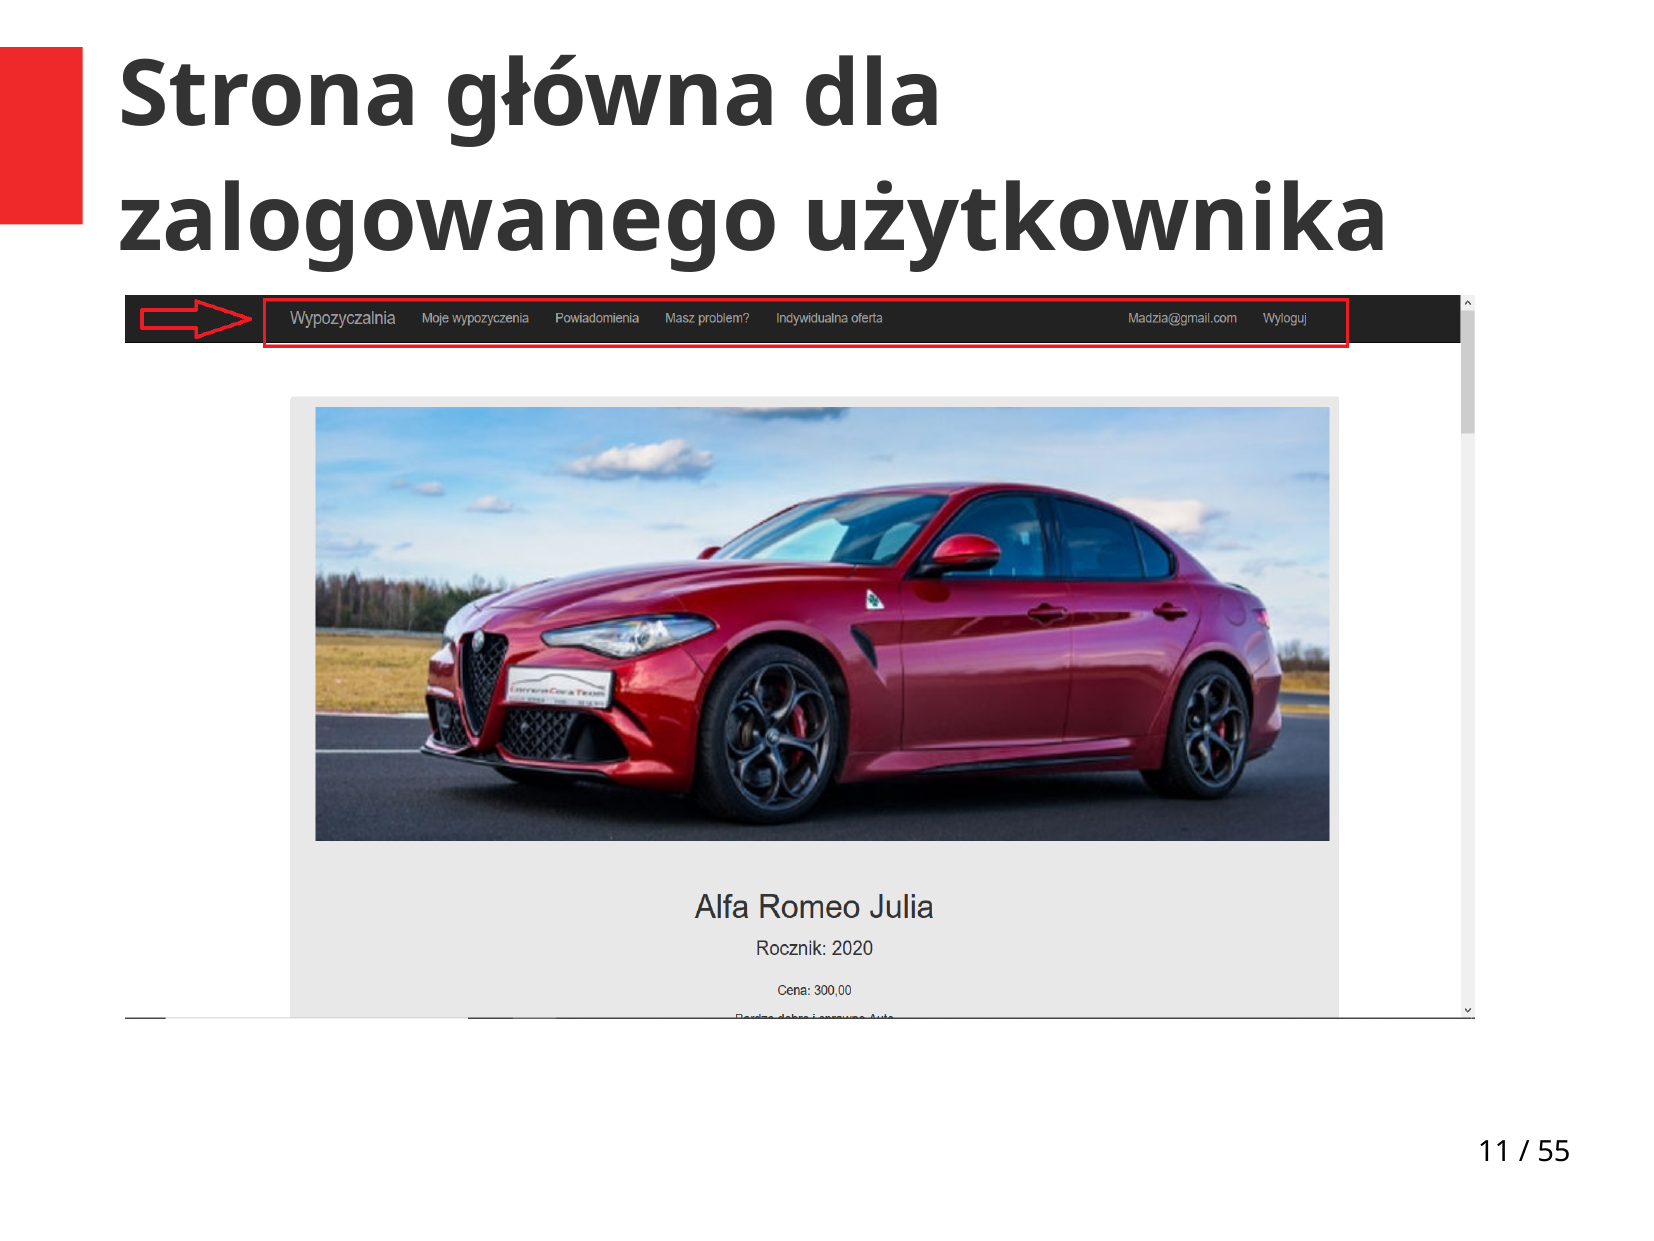

# Strona główna dla zalogowanego użytkownika
11